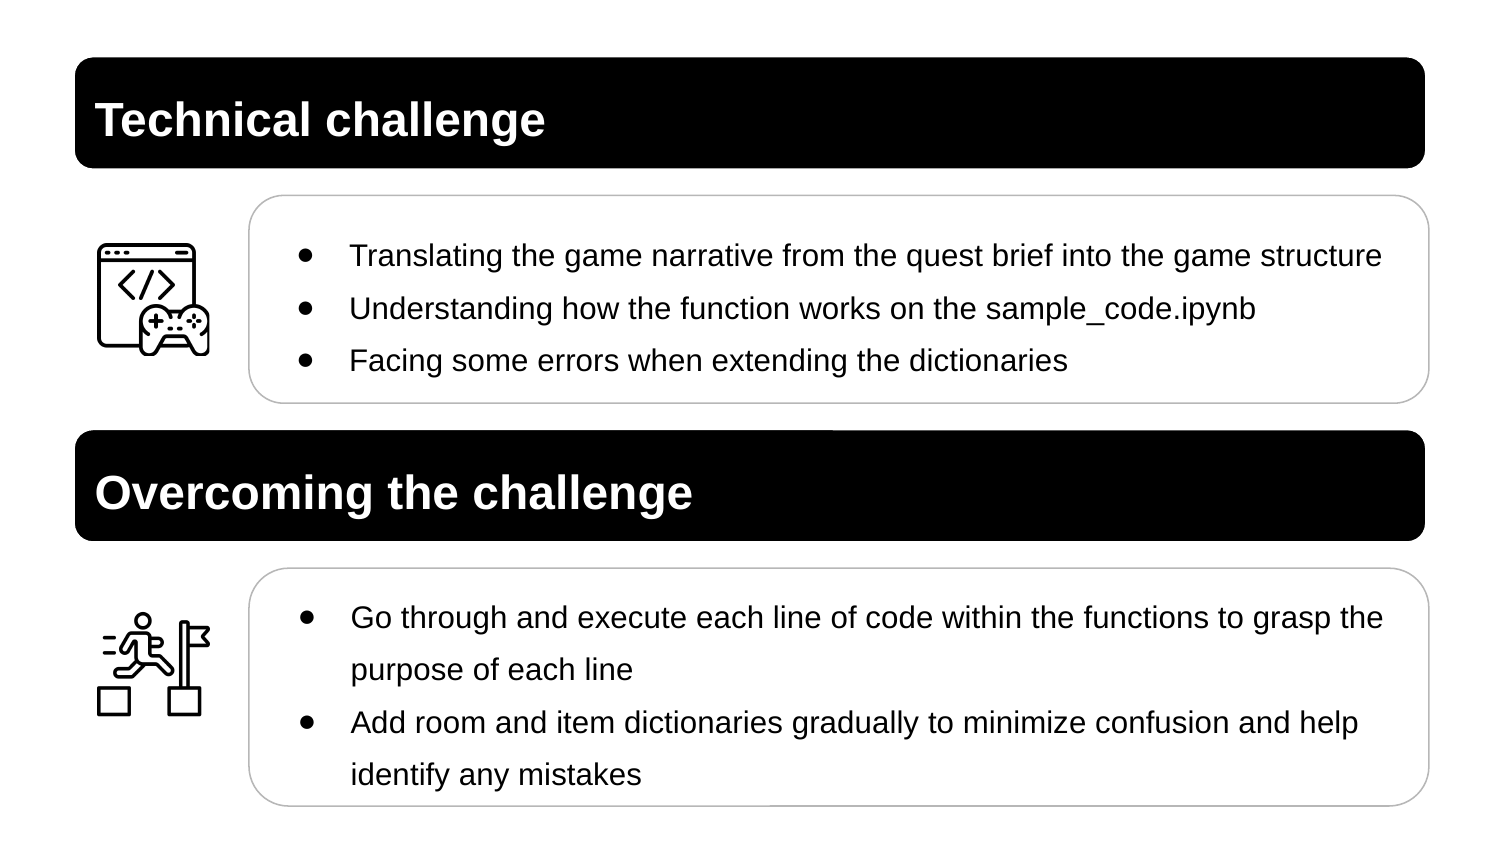

Technical challenge
Translating the game narrative from the quest brief into the game structure
Understanding how the function works on the sample_code.ipynb
Facing some errors when extending the dictionaries
Overcoming the challenge
Go through and execute each line of code within the functions to grasp the purpose of each line
Add room and item dictionaries gradually to minimize confusion and help identify any mistakes